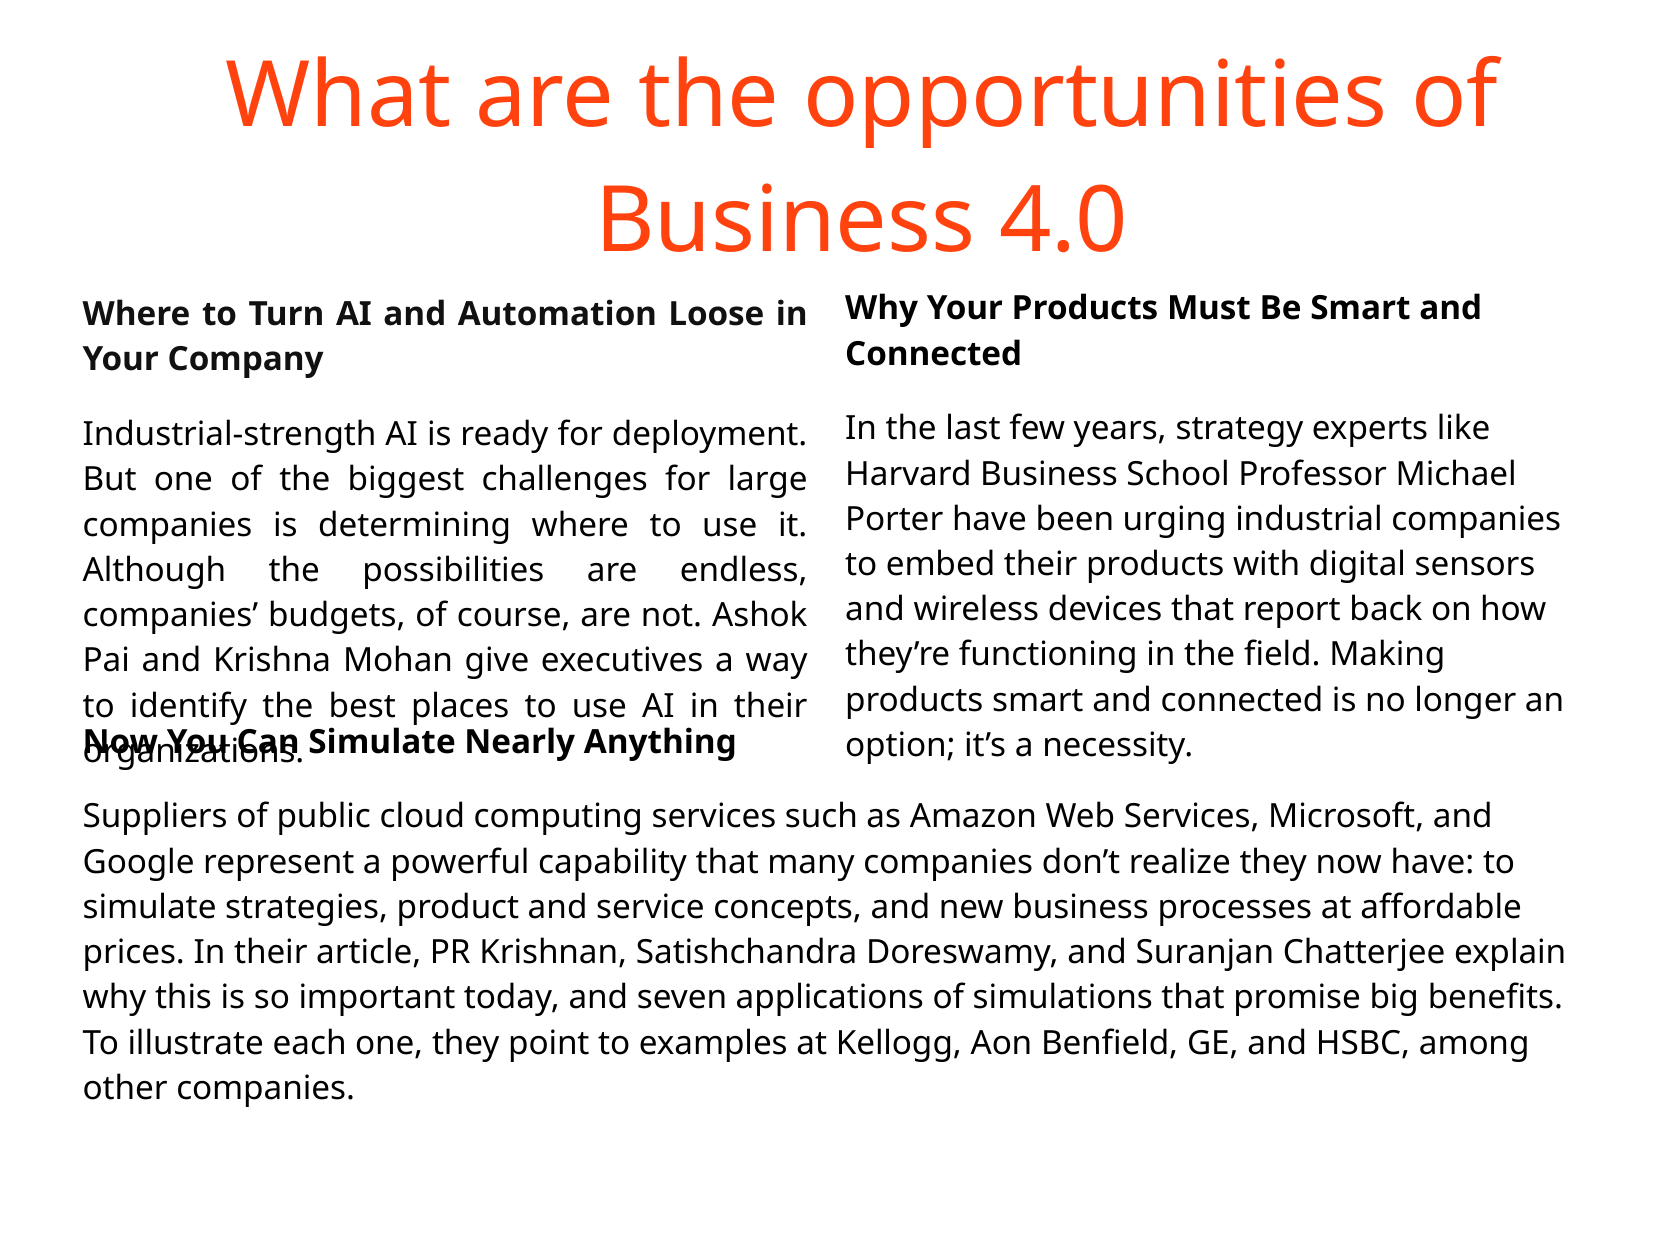

# What are the opportunities of Business 4.0
Why Your Products Must Be Smart and Connected
In the last few years, strategy experts like Harvard Business School Professor Michael Porter have been urging industrial companies to embed their products with digital sensors and wireless devices that report back on how they’re functioning in the field. Making products smart and connected is no longer an option; it’s a necessity.
Where to Turn AI and Automation Loose in Your Company
Industrial-strength AI is ready for deployment. But one of the biggest challenges for large companies is determining where to use it. Although the possibilities are endless, companies’ budgets, of course, are not. Ashok Pai and Krishna Mohan give executives a way to identify the best places to use AI in their organizations.
Now You Can Simulate Nearly Anything
Suppliers of public cloud computing services such as Amazon Web Services, Microsoft, and Google represent a powerful capability that many companies don’t realize they now have: to simulate strategies, product and service concepts, and new business processes at affordable prices. In their article, PR Krishnan, Satishchandra Doreswamy, and Suranjan Chatterjee explain why this is so important today, and seven applications of simulations that promise big benefits. To illustrate each one, they point to examples at Kellogg, Aon Benfield, GE, and HSBC, among other companies.